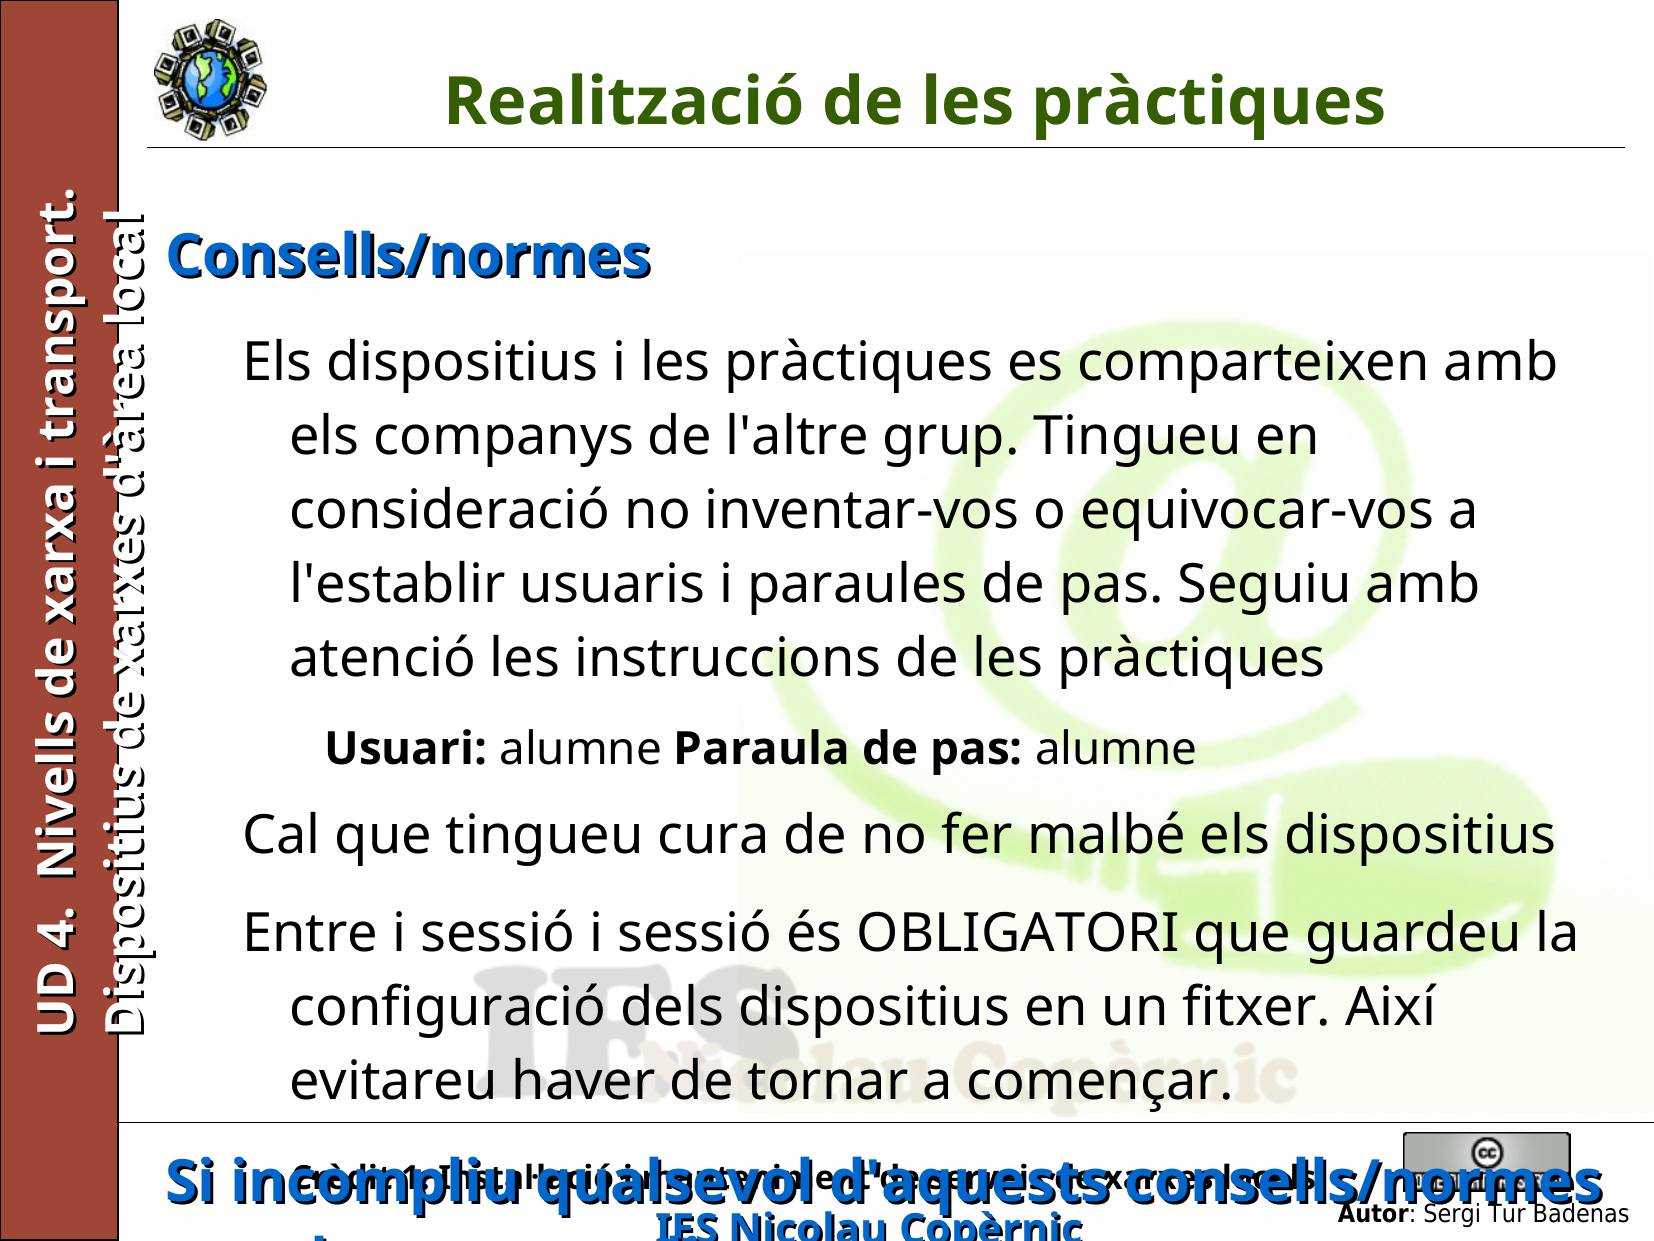

# Realització de les pràctiques
Consells/normes
Els dispositius i les pràctiques es comparteixen amb els companys de l'altre grup. Tingueu en consideració no inventar-vos o equivocar-vos a l'establir usuaris i paraules de pas. Seguiu amb atenció les instruccions de les pràctiques
Usuari: alumne Paraula de pas: alumne
Cal que tingueu cura de no fer malbé els dispositius
Entre i sessió i sessió és OBLIGATORI que guardeu la configuració dels dispositius en un fitxer. Així evitareu haver de tornar a començar.
Si incompliu qualsevol d'aquests consells/normes podeu ser penalitzats